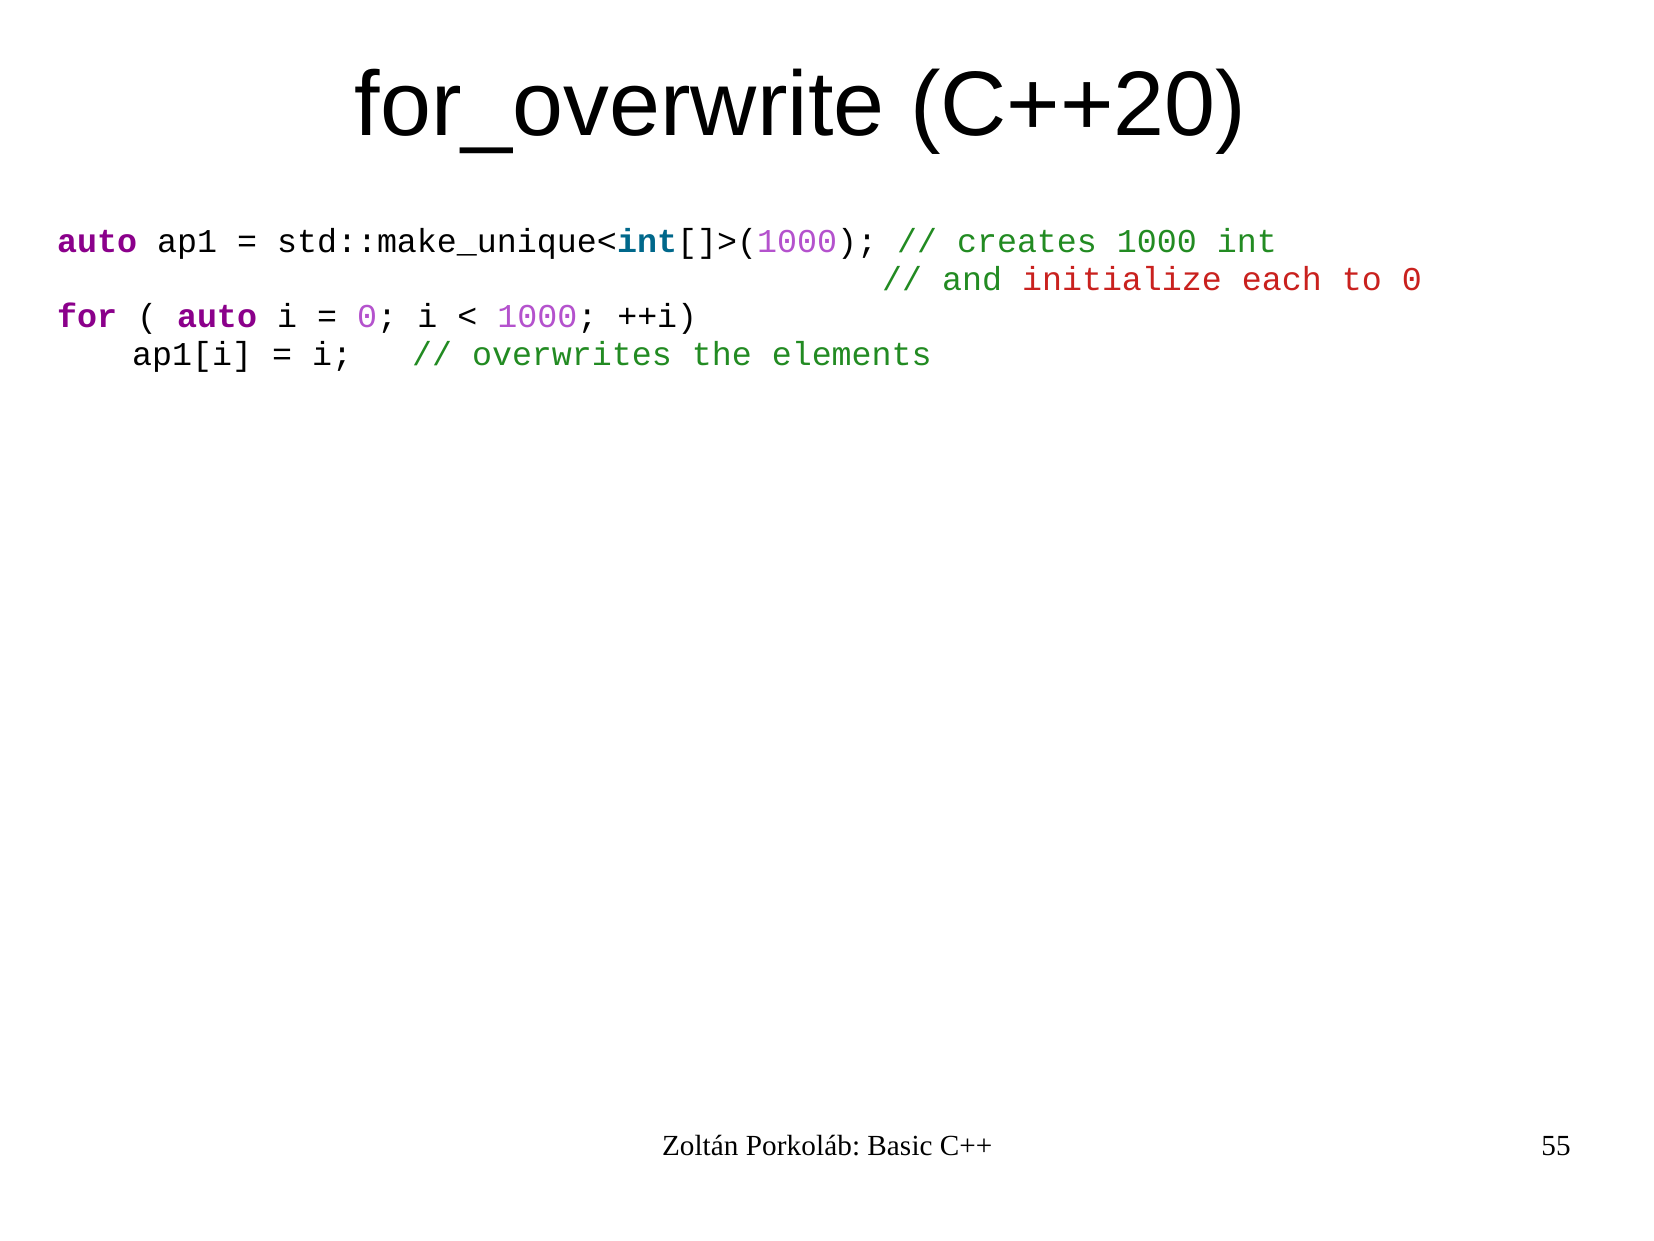

# for_overwrite (C++20)
auto ap1 = std::make_unique<int[]>(1000); // creates 1000 int
											// and initialize each to 0
for ( auto i = 0; i < 1000; ++i)
	ap1[i] = i; // overwrites the elements
Zoltán Porkoláb: Basic C++
55